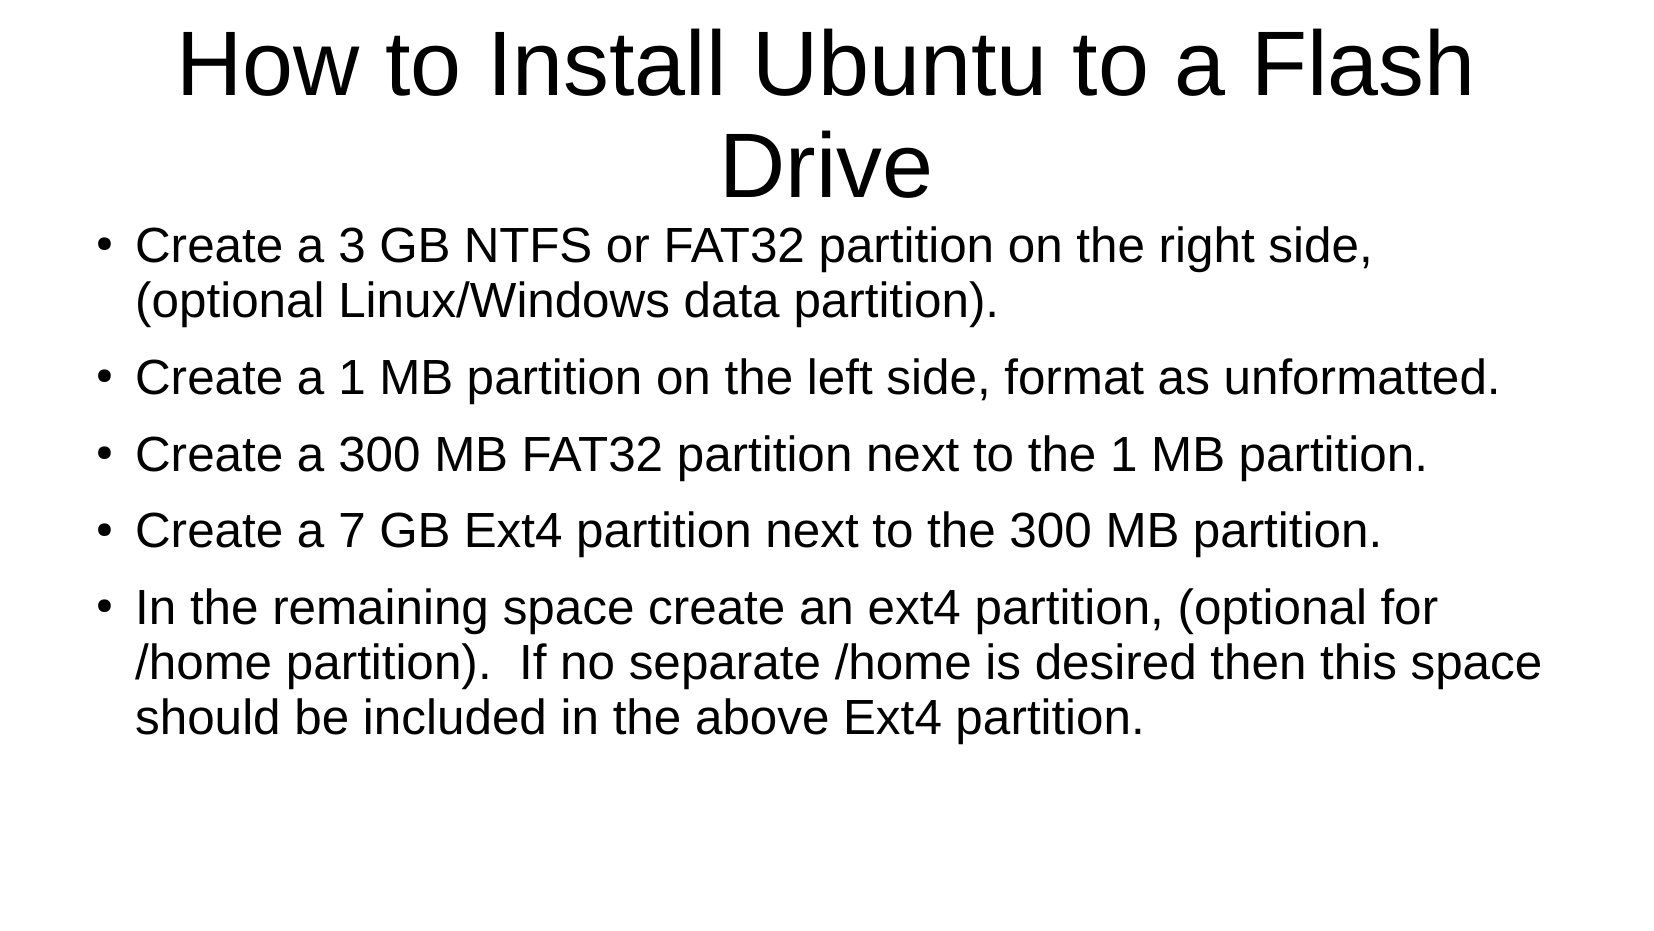

# How to Install Ubuntu to a Flash Drive
Create a 3 GB NTFS or FAT32 partition on the right side, (optional Linux/Windows data partition).
Create a 1 MB partition on the left side, format as unformatted.
Create a 300 MB FAT32 partition next to the 1 MB partition.
Create a 7 GB Ext4 partition next to the 300 MB partition.
In the remaining space create an ext4 partition, (optional for /home partition). If no separate /home is desired then this space should be included in the above Ext4 partition.